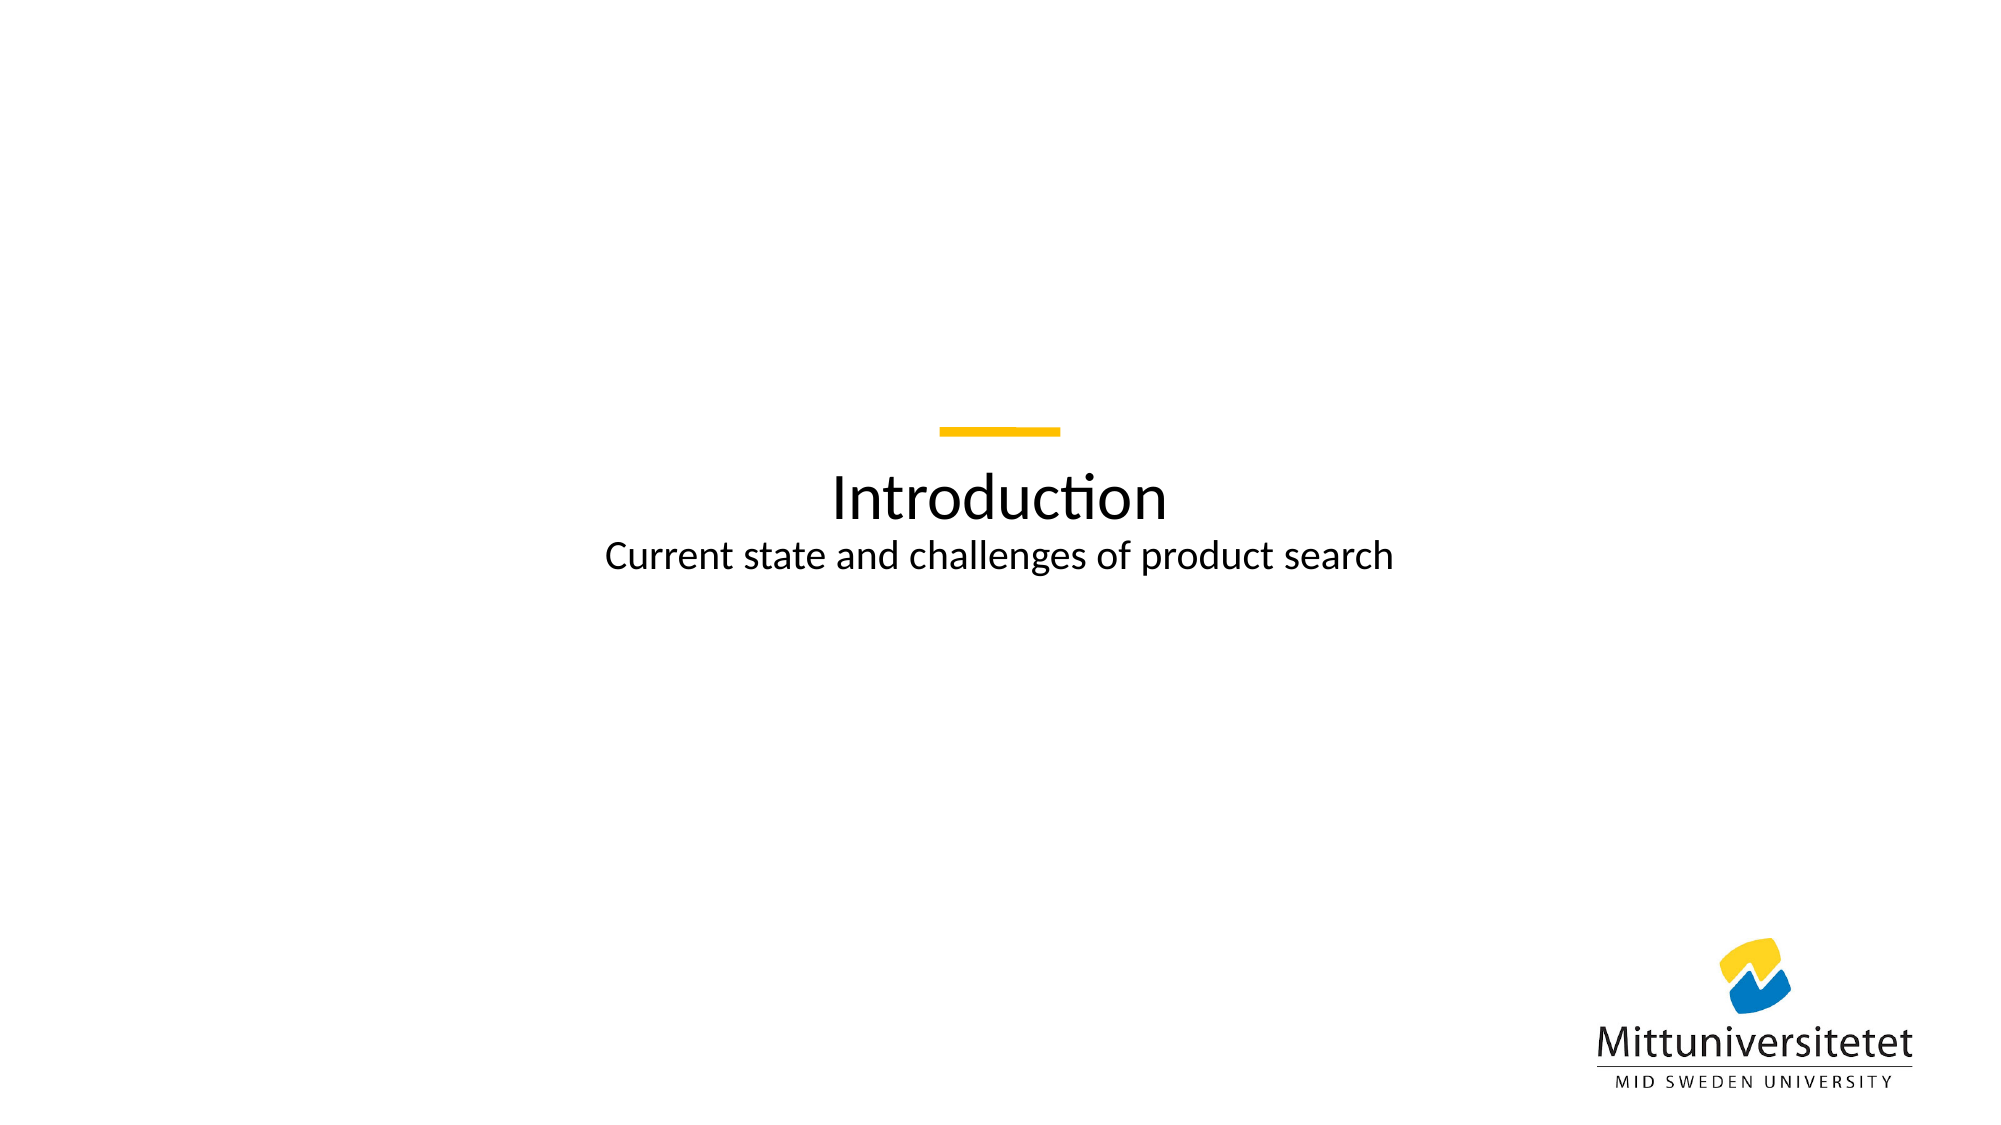

# Introduction Current state and challenges of product search